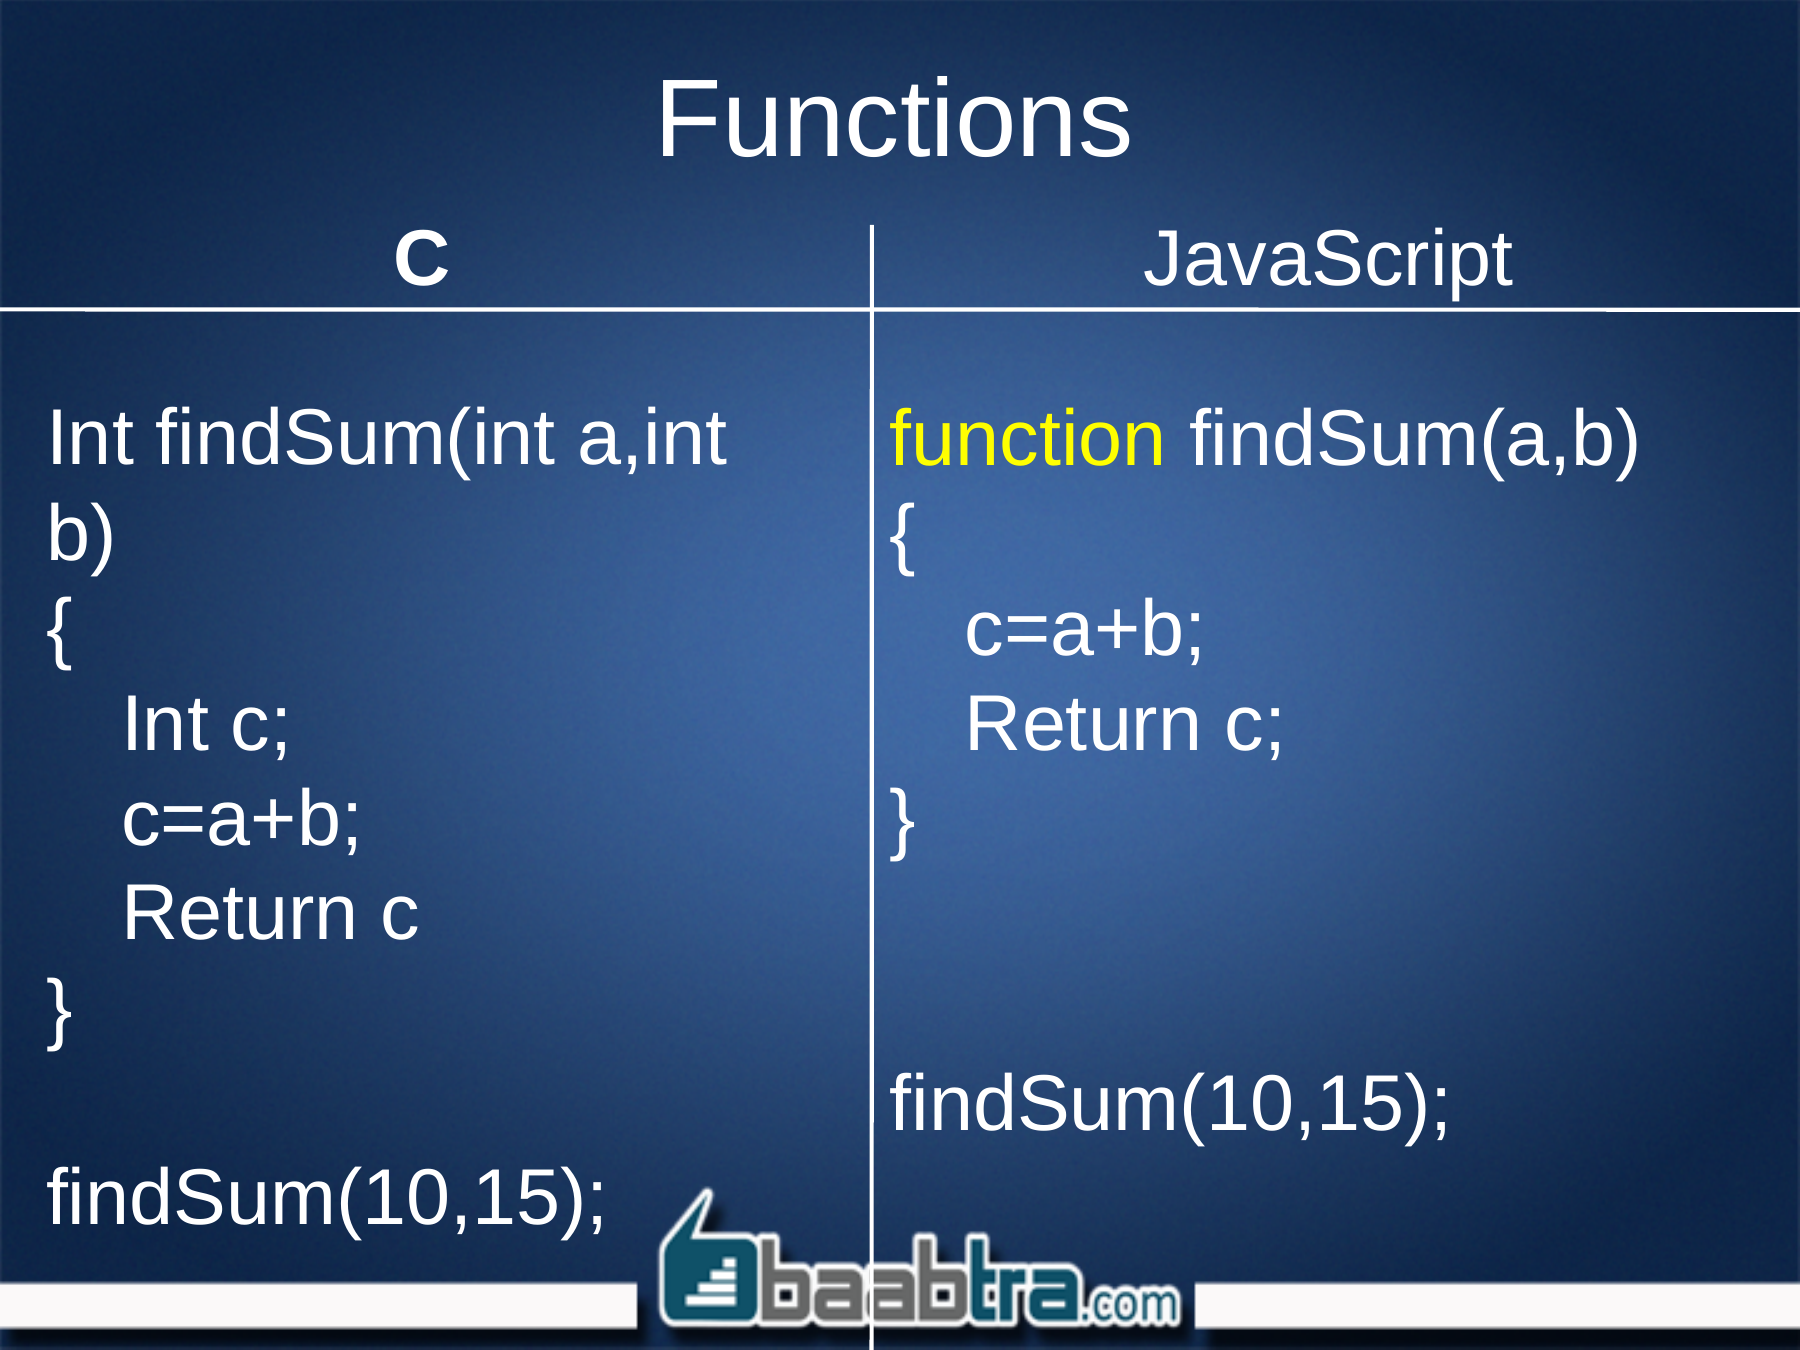

# Functions
C
Int findSum(int a,int b)
{
	Int c;
	c=a+b;
	Return c
}
findSum(10,15);
JavaScript
function findSum(a,b)
{
	c=a+b;
	Return c;
}
findSum(10,15);